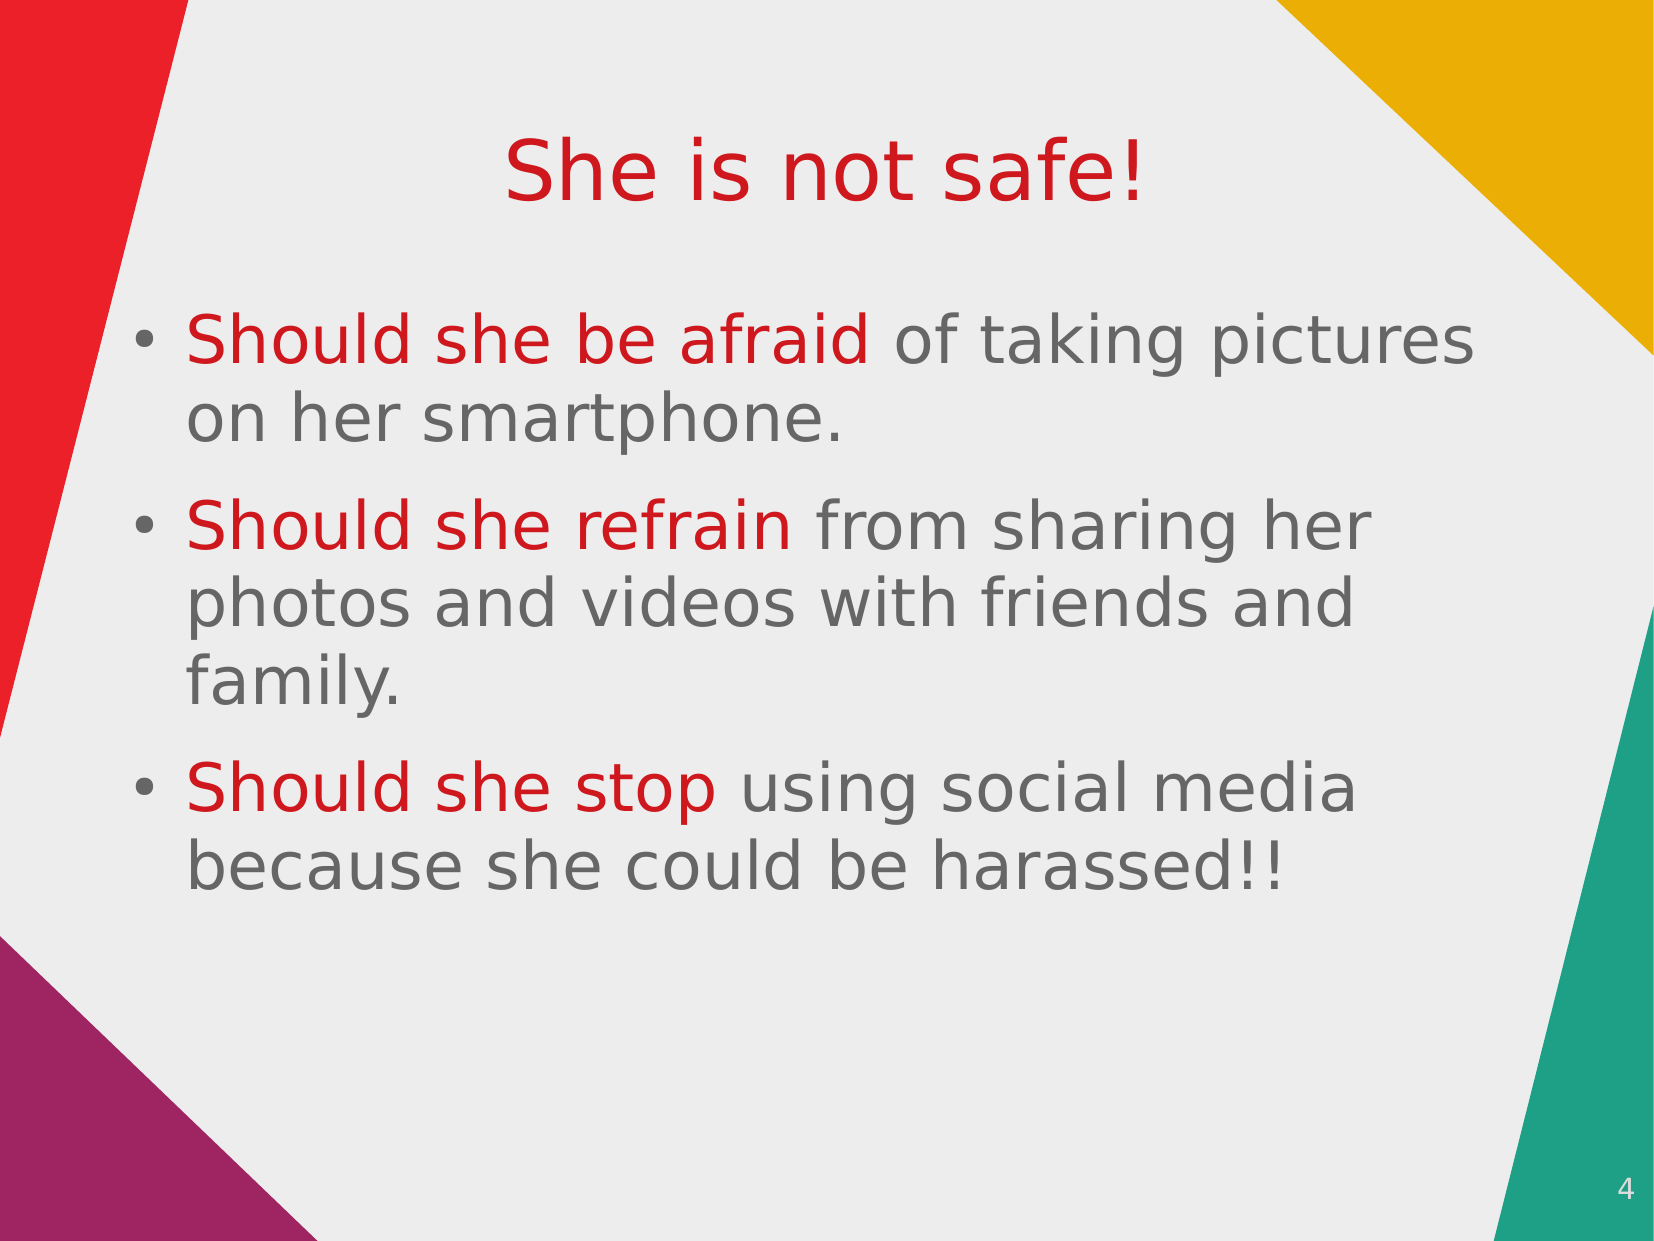

# She is not safe!
Should she be afraid of taking pictures on her smartphone.
Should she refrain from sharing her photos and videos with friends and family.
Should she stop using social media because she could be harassed!!
4